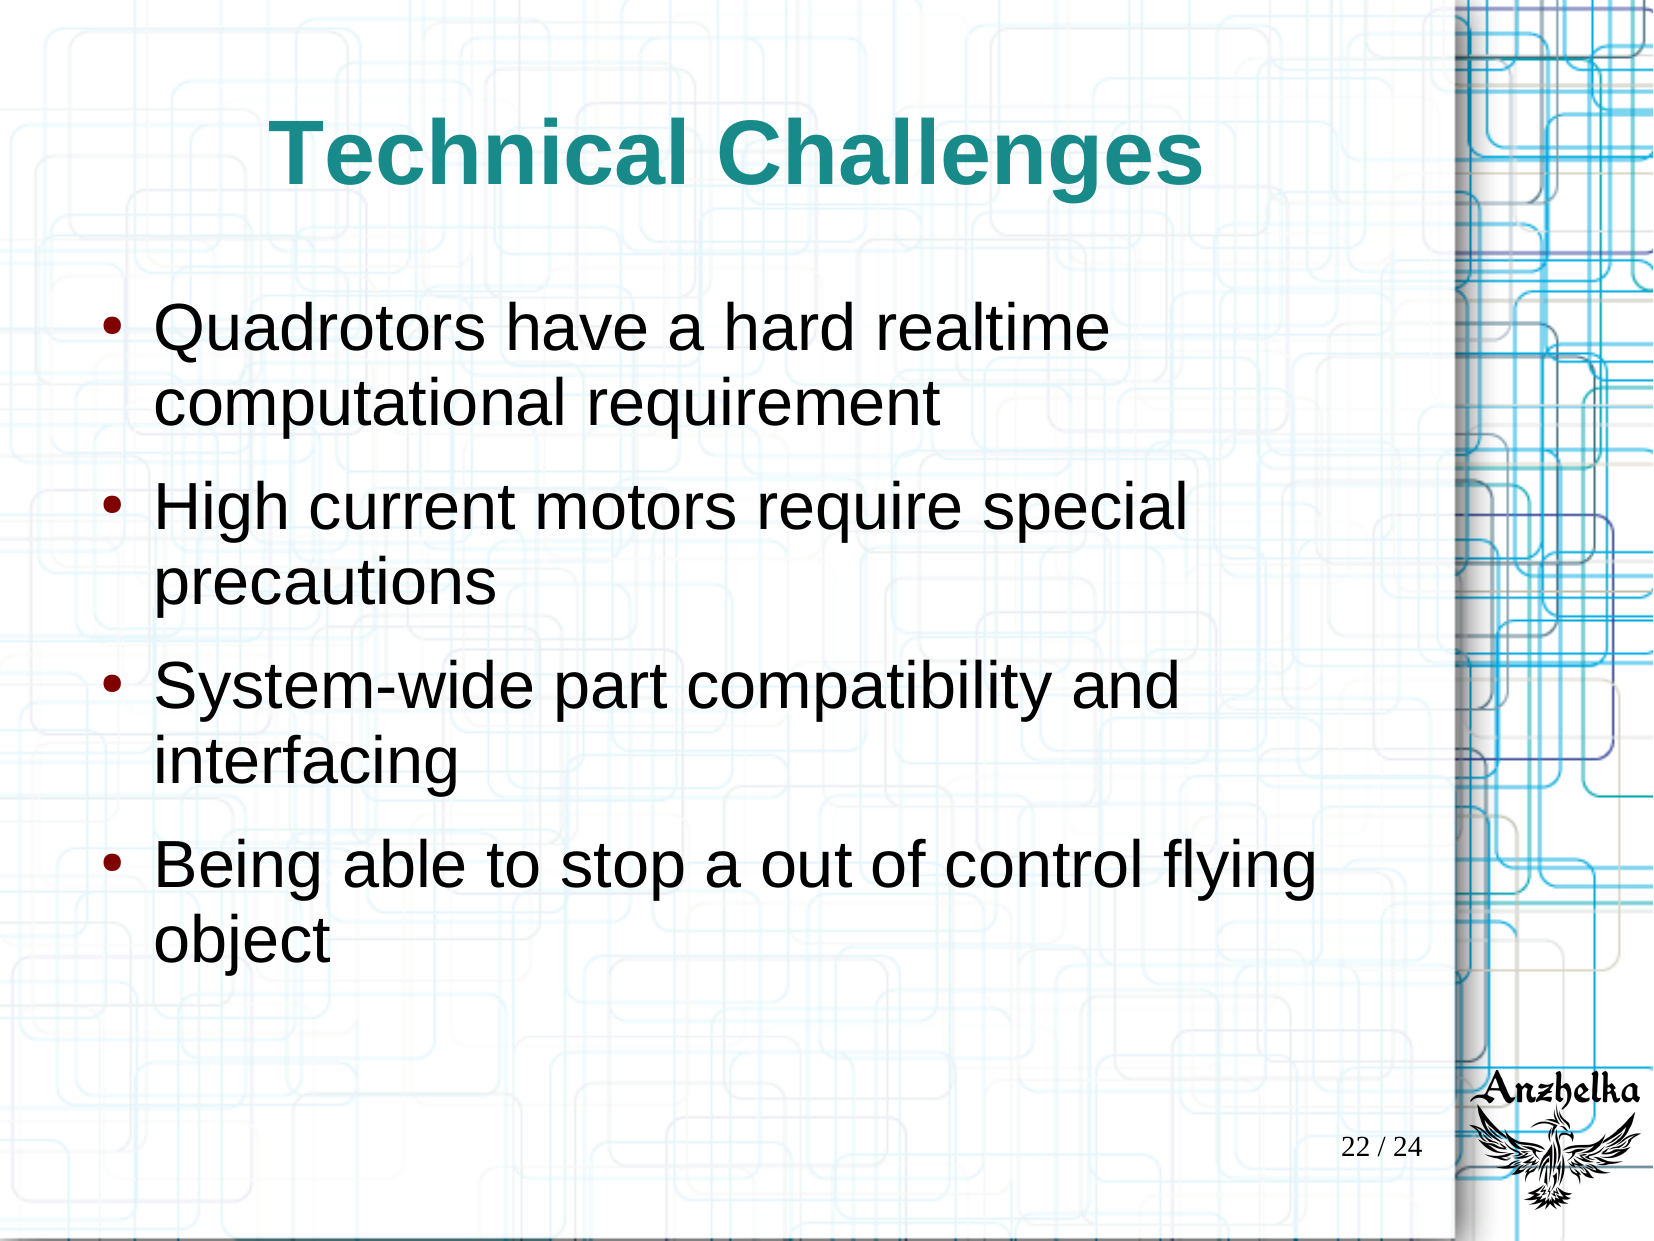

# Technical Challenges
Quadrotors have a hard realtime computational requirement
High current motors require special precautions
System-wide part compatibility and interfacing
Being able to stop a out of control flying object
22